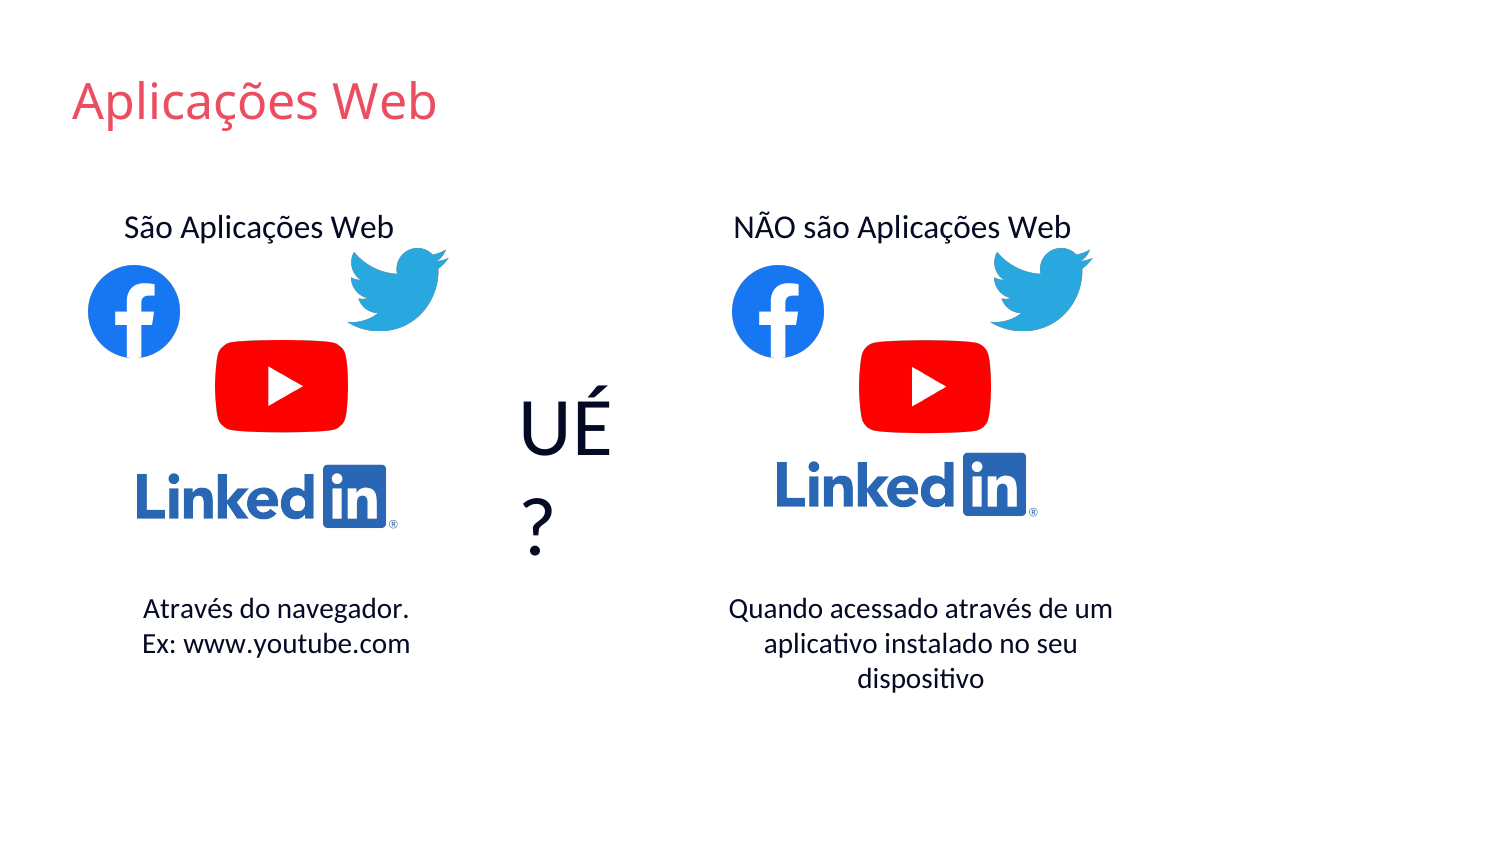

Aplicações Web
São Aplicações Web
NÃO são Aplicações Web
UÉ?
Através do navegador.
Ex: www.youtube.com
Quando acessado através de um aplicativo instalado no seu dispositivo